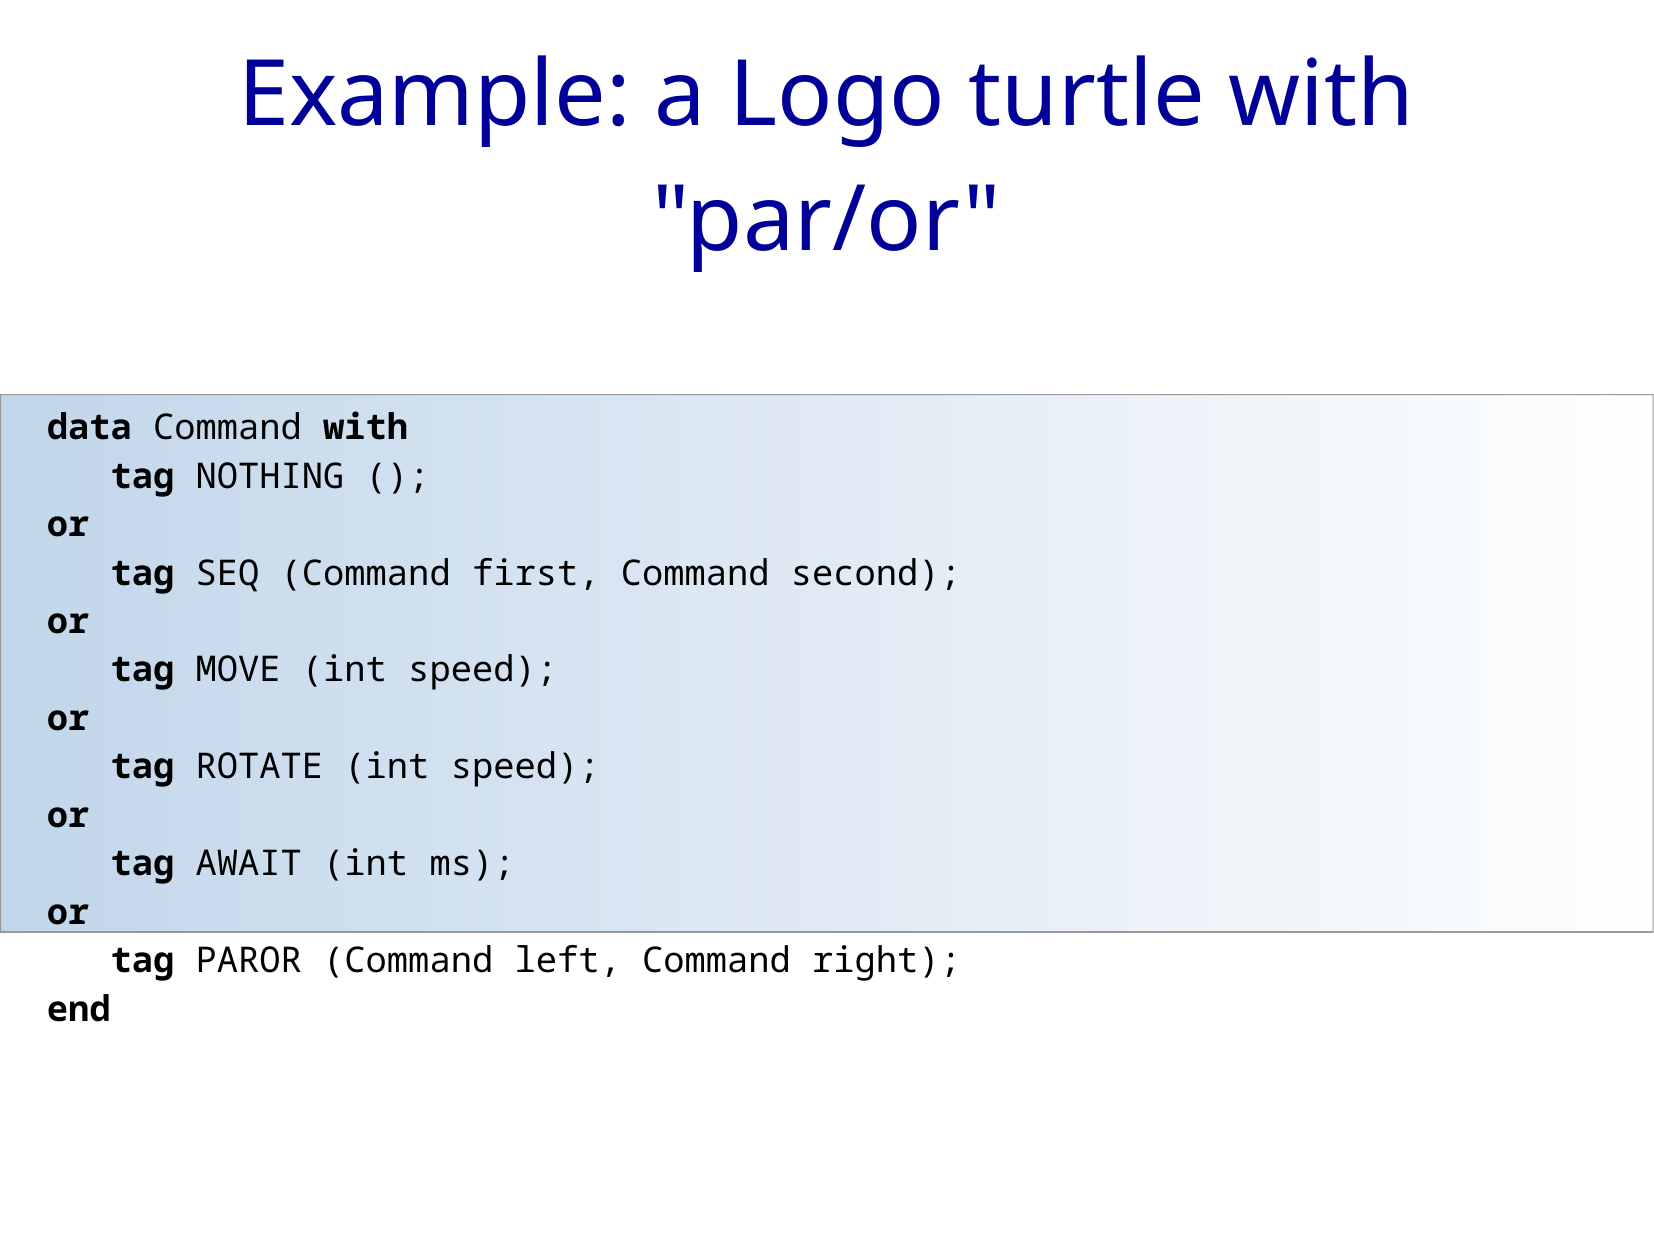

# Example: a Logo turtle with "par/or"
data Command with
 tag NOTHING ();
or
 tag SEQ (Command first, Command second);
or
 tag MOVE (int speed);
or
 tag ROTATE (int speed);
or
 tag AWAIT (int ms);
or
 tag PAROR (Command left, Command right);
end